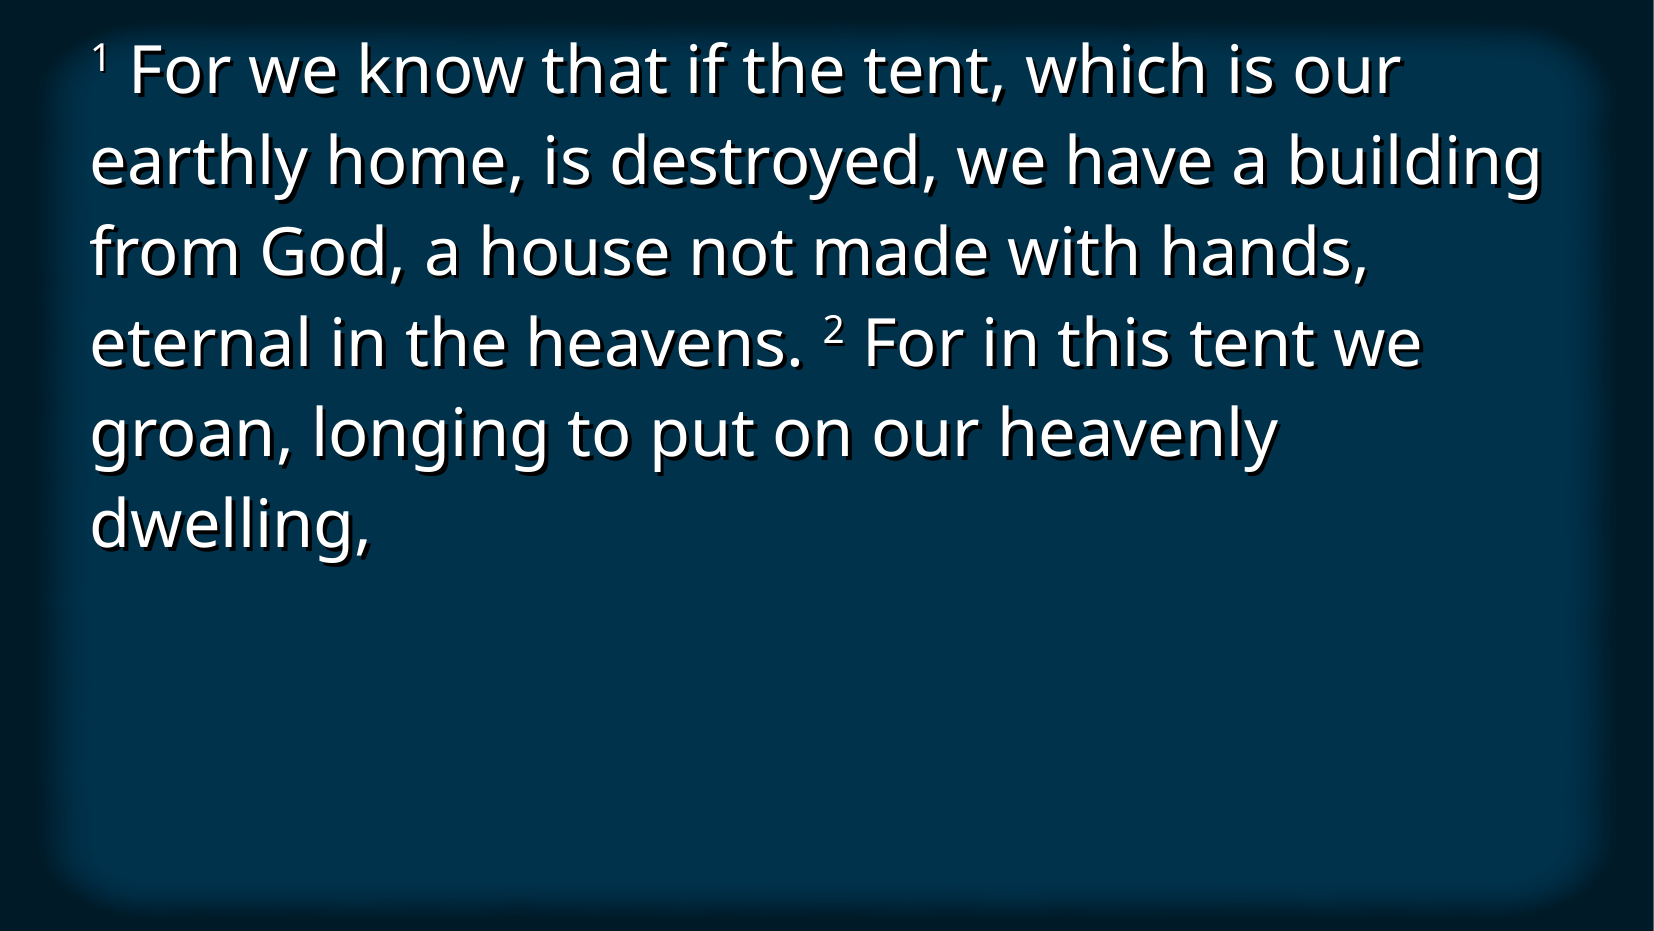

1 For we know that if the tent, which is our earthly home, is destroyed, we have a building from God, a house not made with hands, eternal in the heavens. 2 For in this tent we groan, longing to put on our heavenly dwelling,